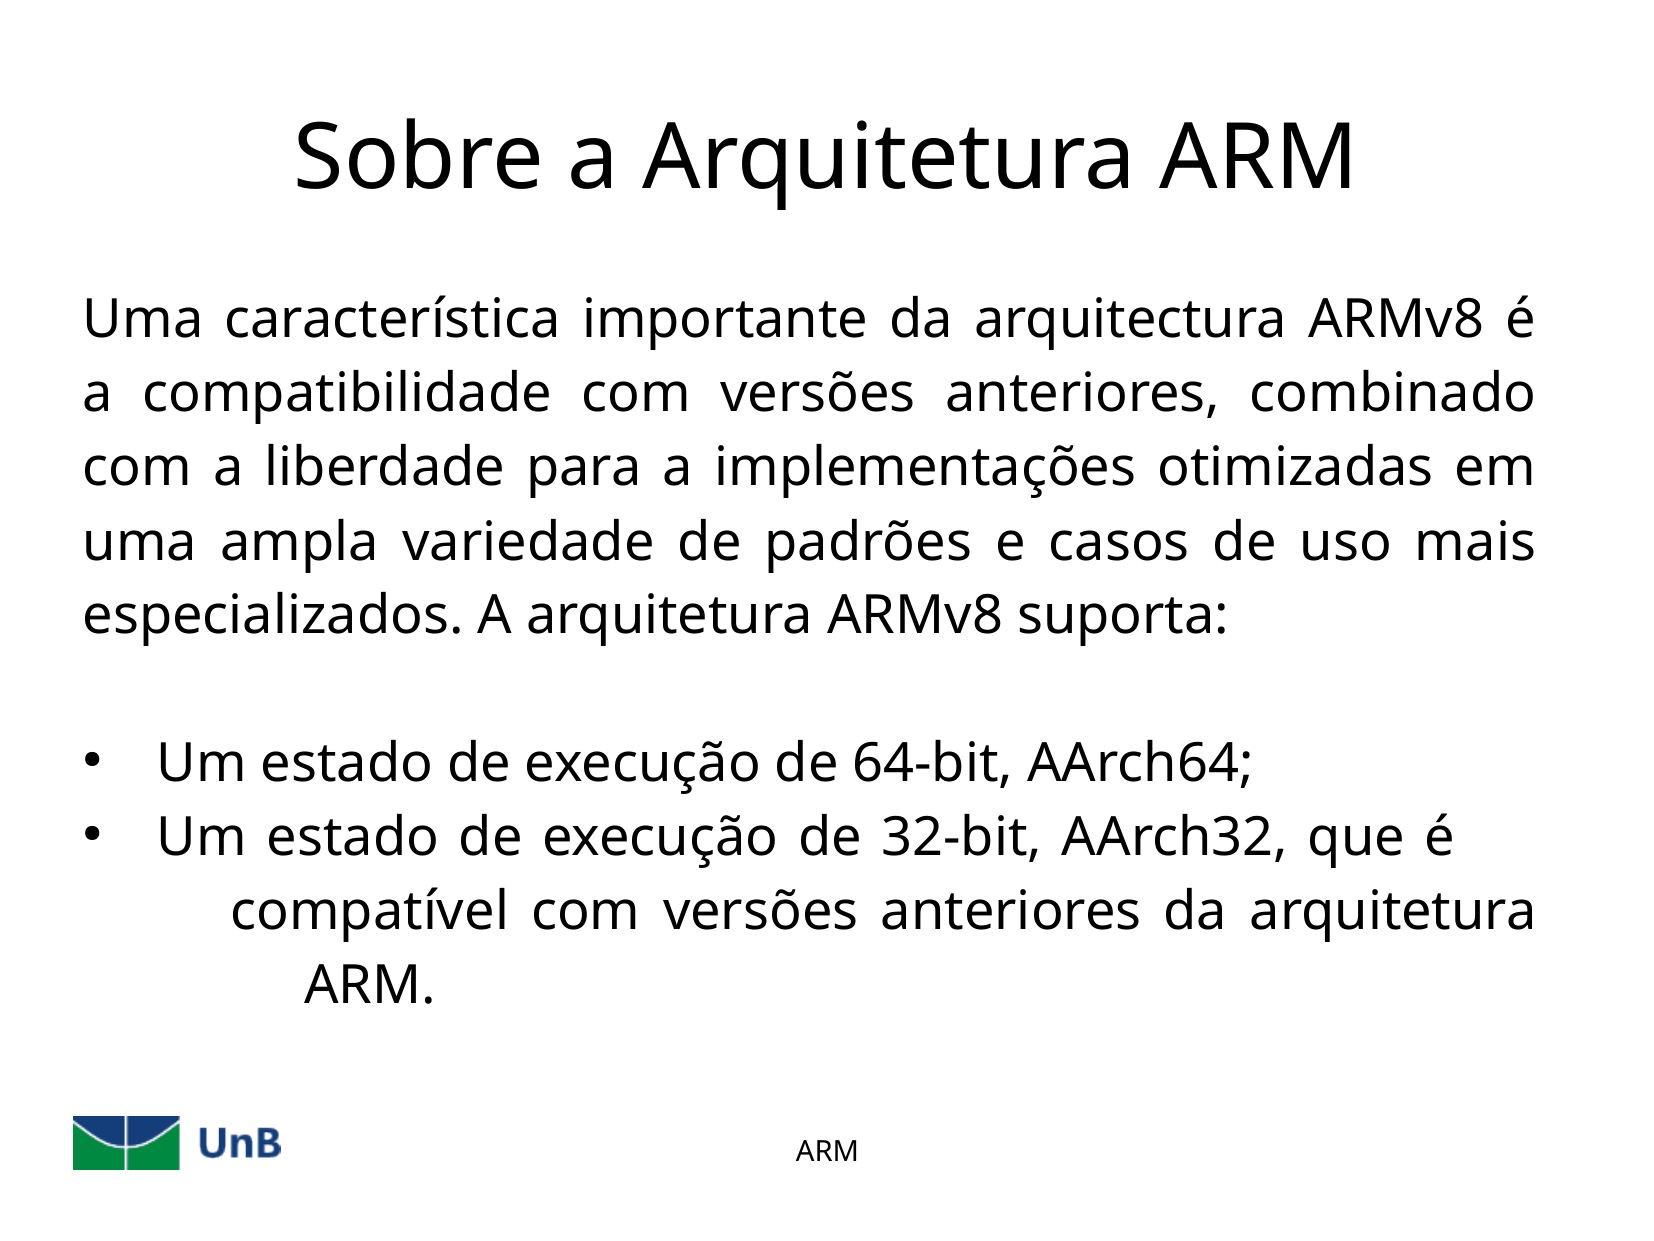

# Sobre a Arquitetura ARM
Uma característica importante da arquitectura ARMv8 é a compatibilidade com versões anteriores, combinado com a liberdade para a implementações otimizadas em uma ampla variedade de padrões e casos de uso mais especializados. A arquitetura ARMv8 suporta:
	Um estado de execução de 64-bit, AArch64;
	Um estado de execução de 32-bit, AArch32, que é 			compatível com versões anteriores da arquitetura 			ARM.
ARM